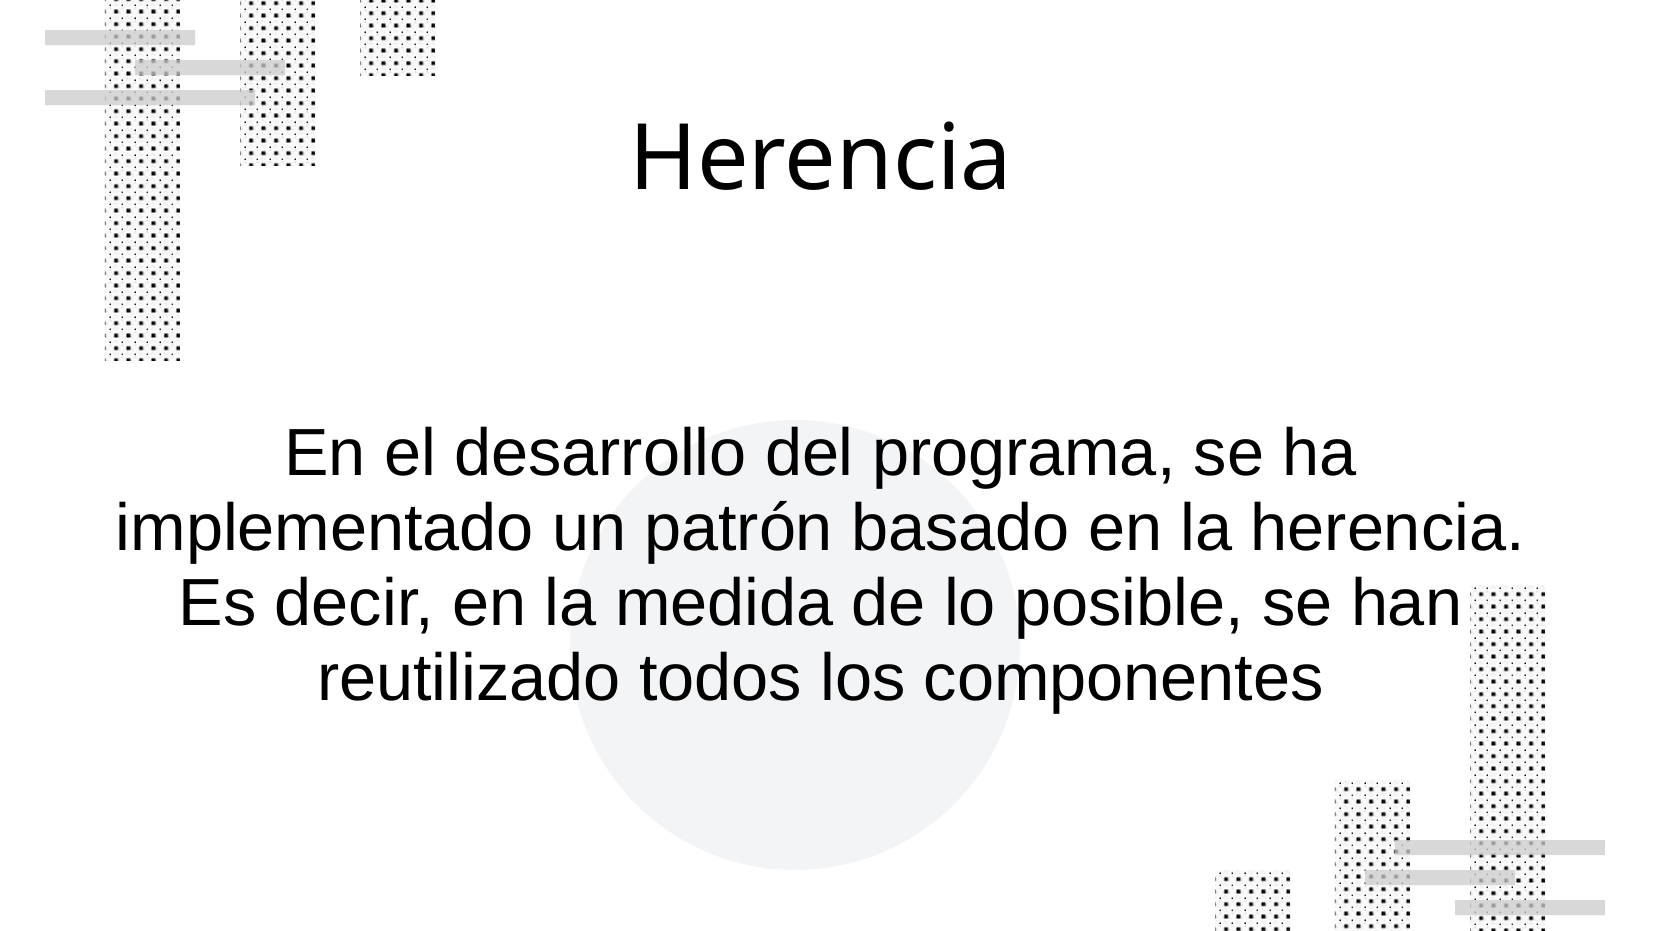

# Herencia
En el desarrollo del programa, se ha implementado un patrón basado en la herencia.
Es decir, en la medida de lo posible, se han reutilizado todos los componentes